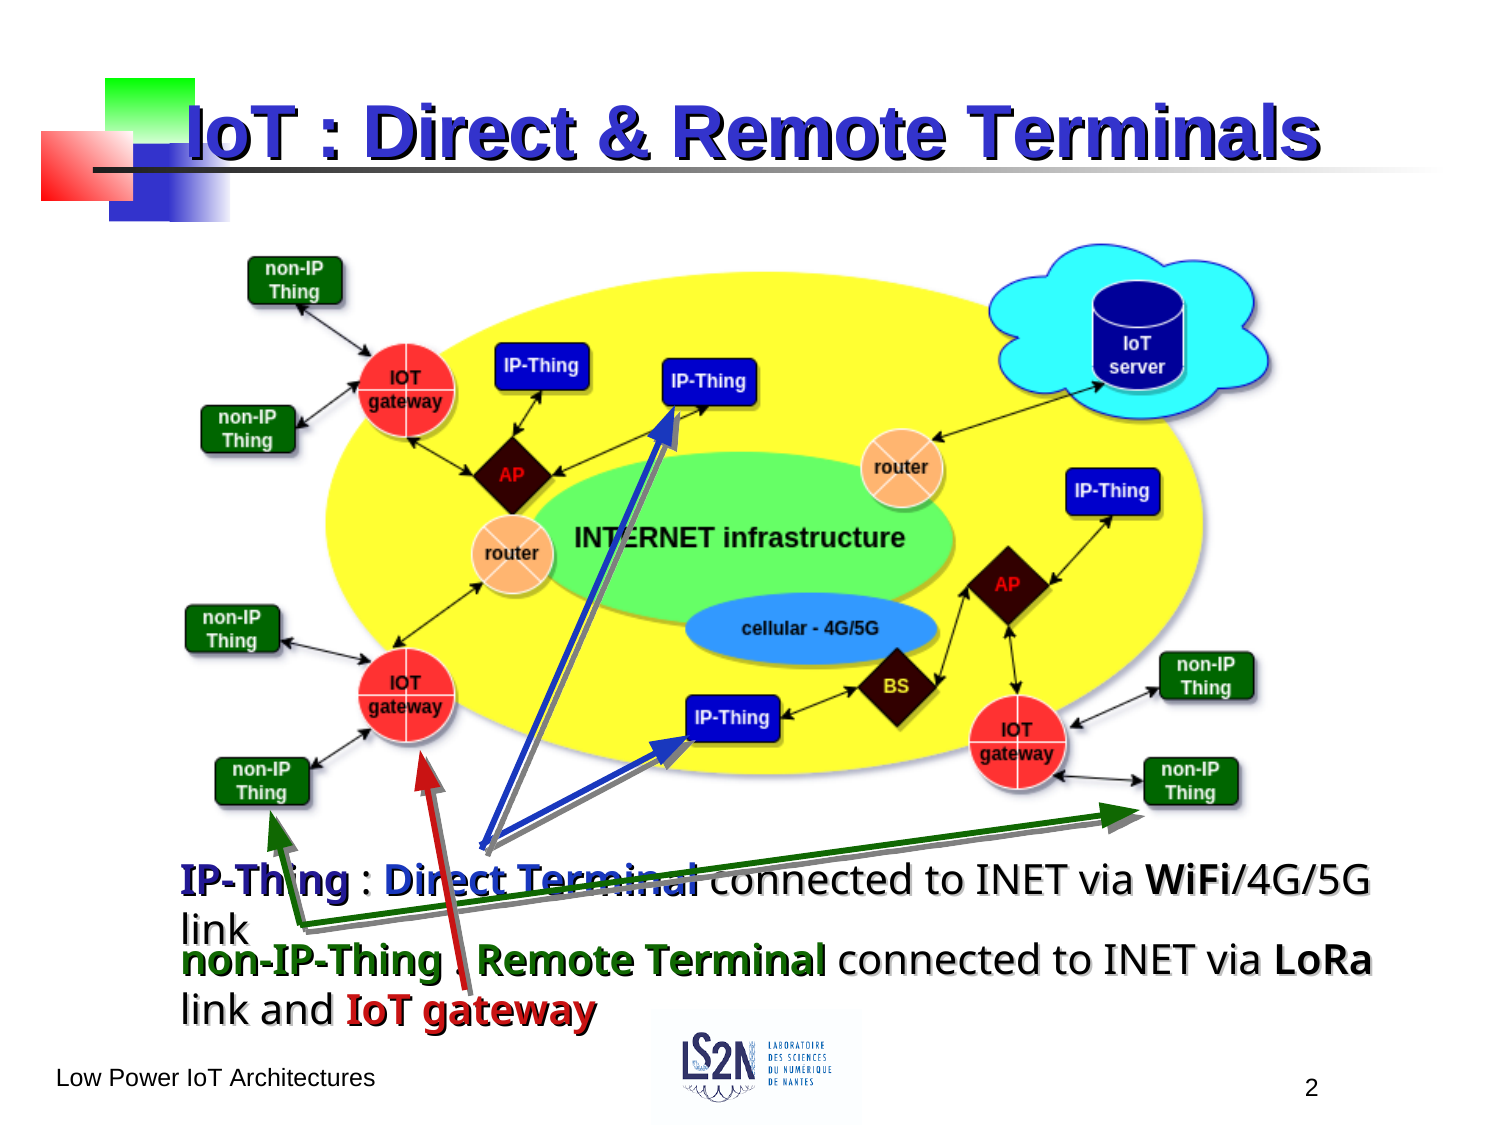

# IoT : Direct & Remote Terminals
IP-Thing : Direct Terminal connected to INET via WiFi/4G/5G link
non-IP-Thing : Remote Terminal connected to INET via LoRa link and IoT gateway
2